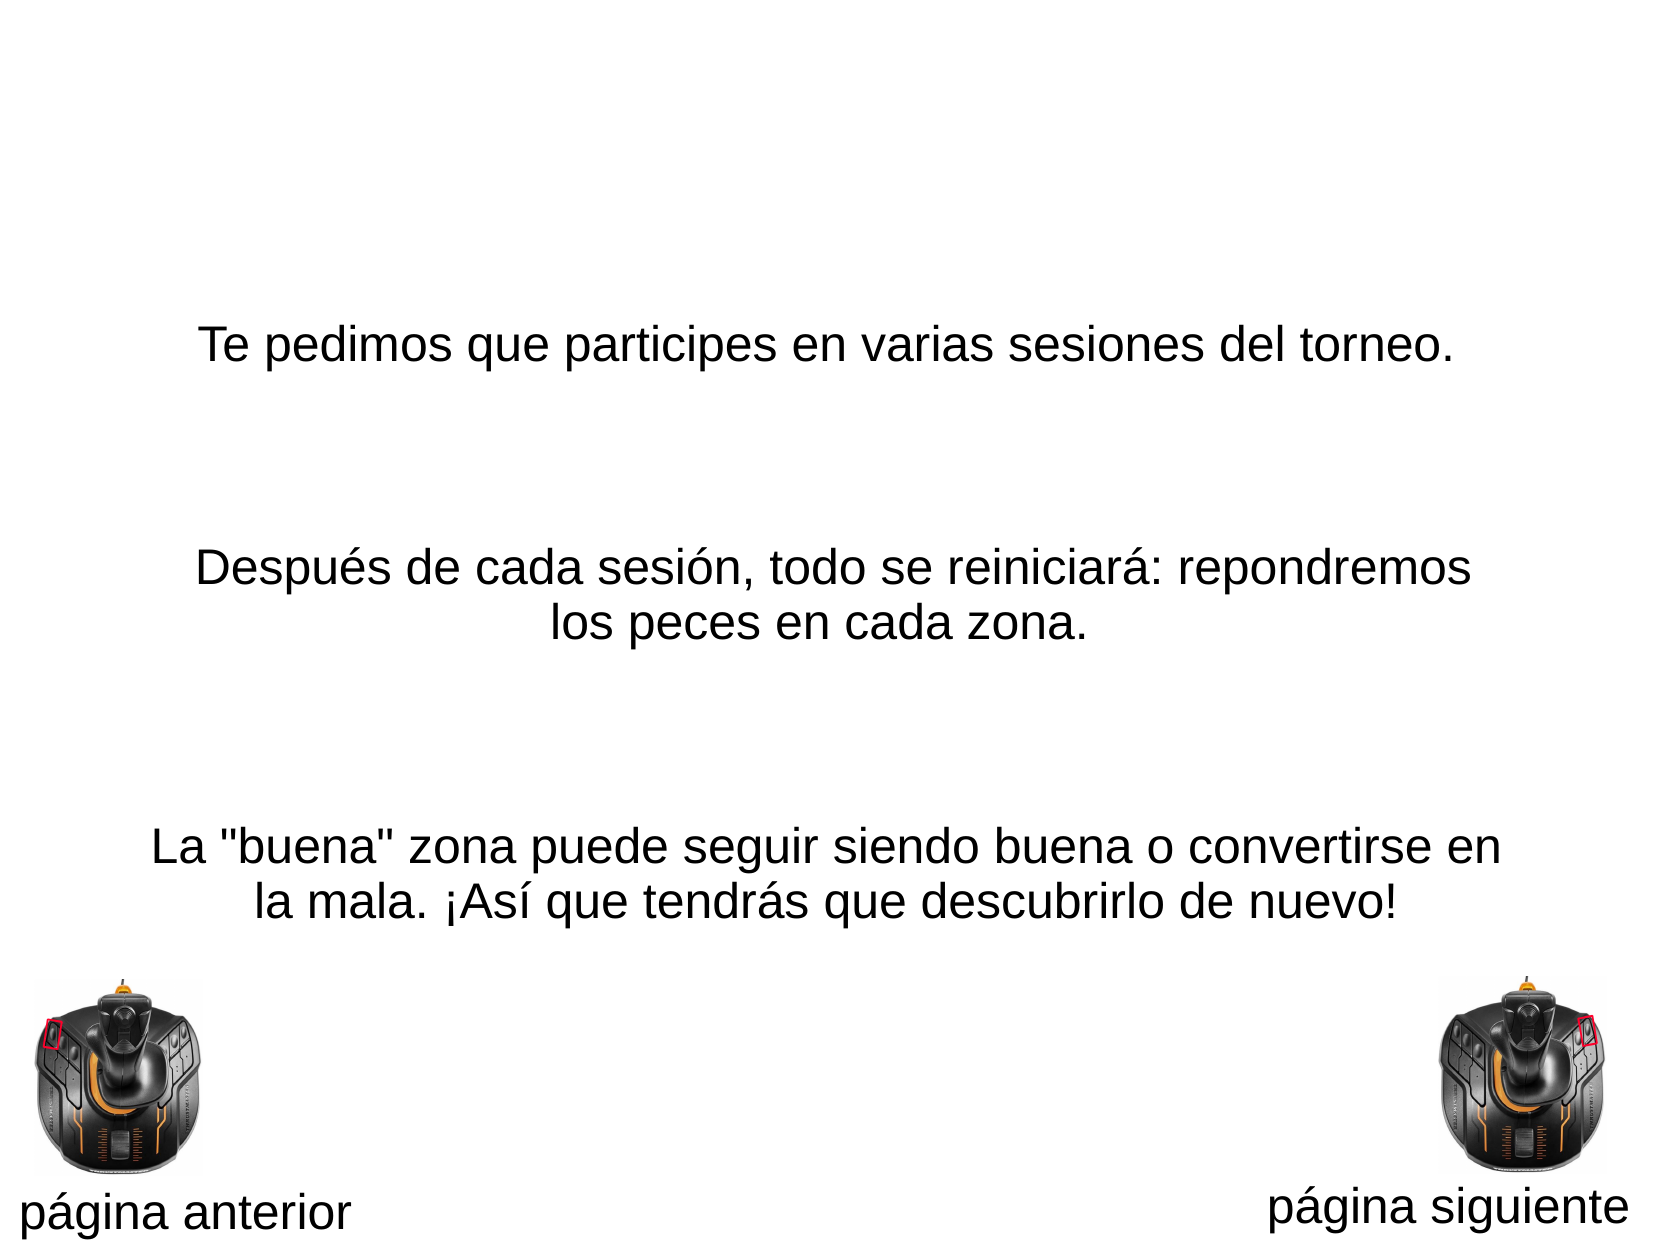

Te pedimos que participes en varias sesiones del torneo.
 Después de cada sesión, todo se reiniciará: repondremos los peces en cada zona.
La "buena" zona puede seguir siendo buena o convertirse en la mala. ¡Así que tendrás que descubrirlo de nuevo!
página siguiente
página anterior